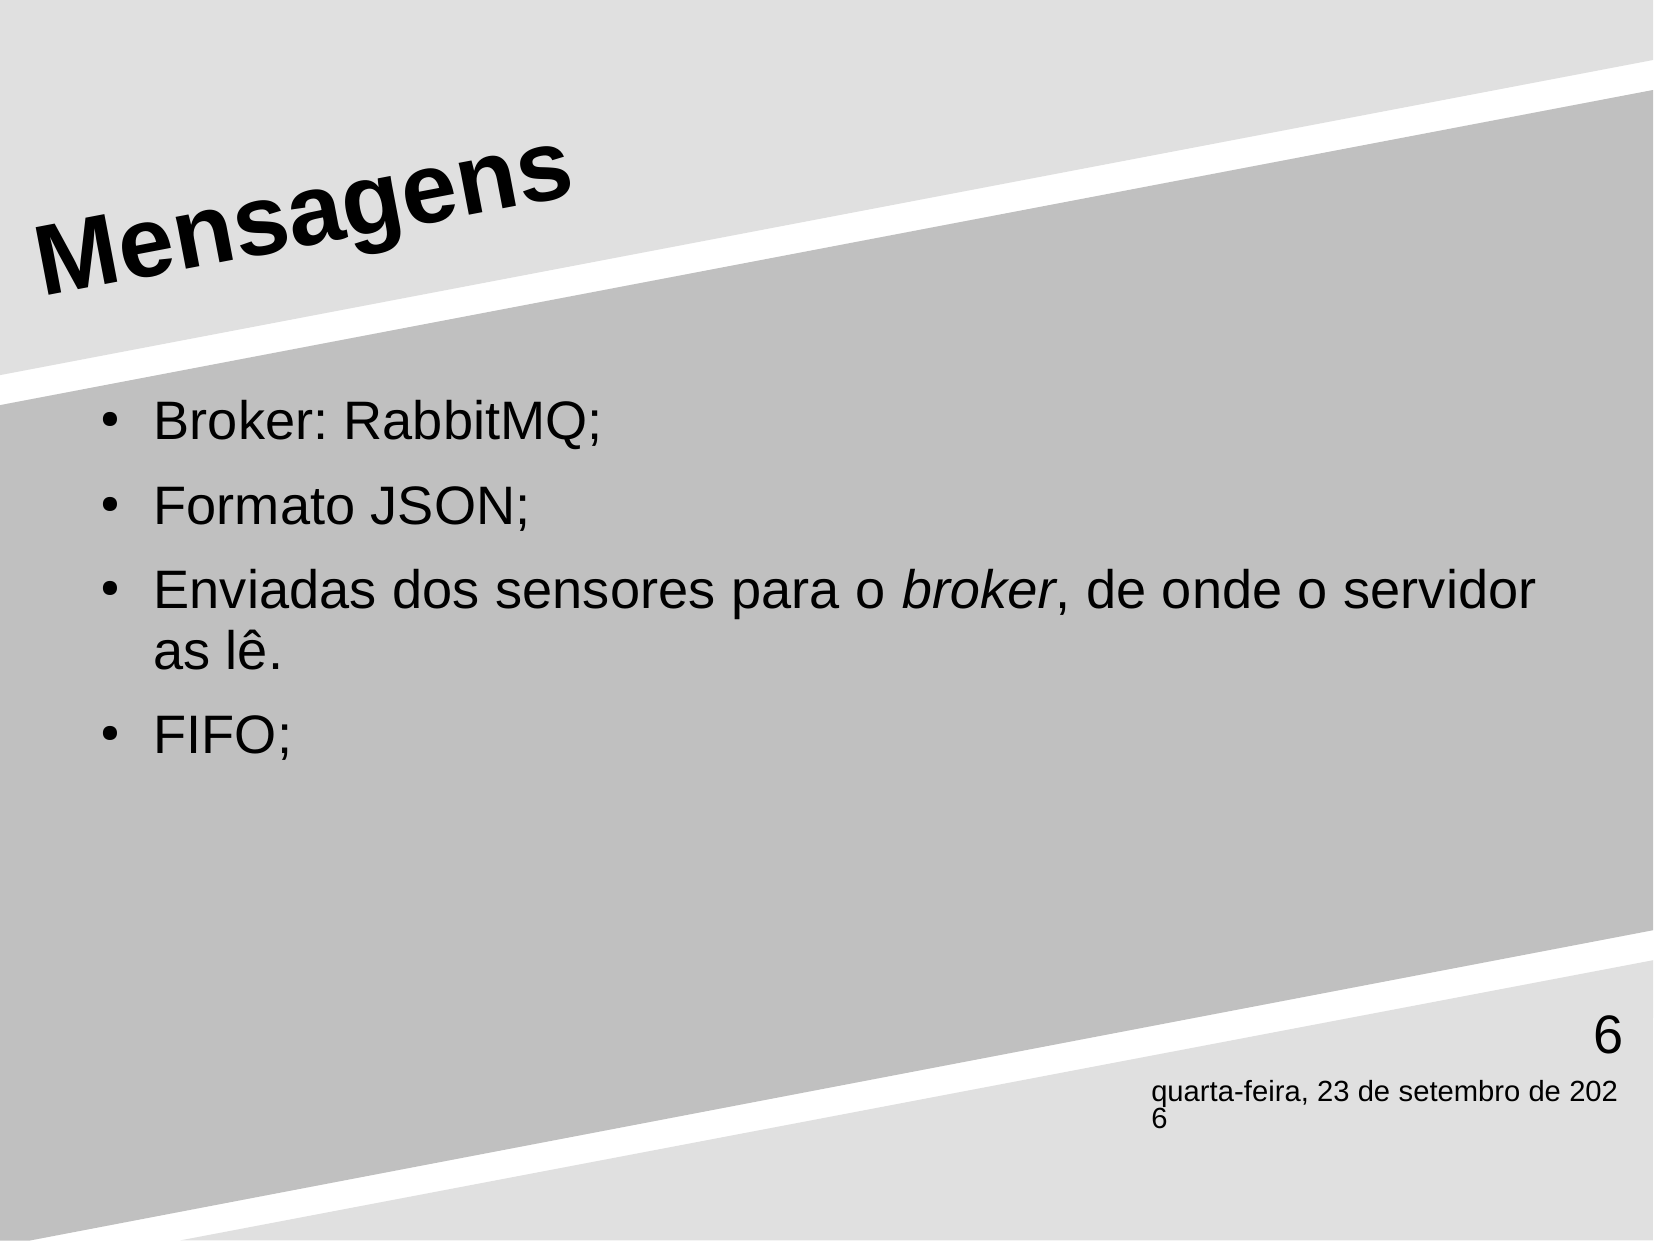

# Mensagens
Broker: RabbitMQ;
Formato JSON;
Enviadas dos sensores para o broker, de onde o servidor as lê.
FIFO;
6